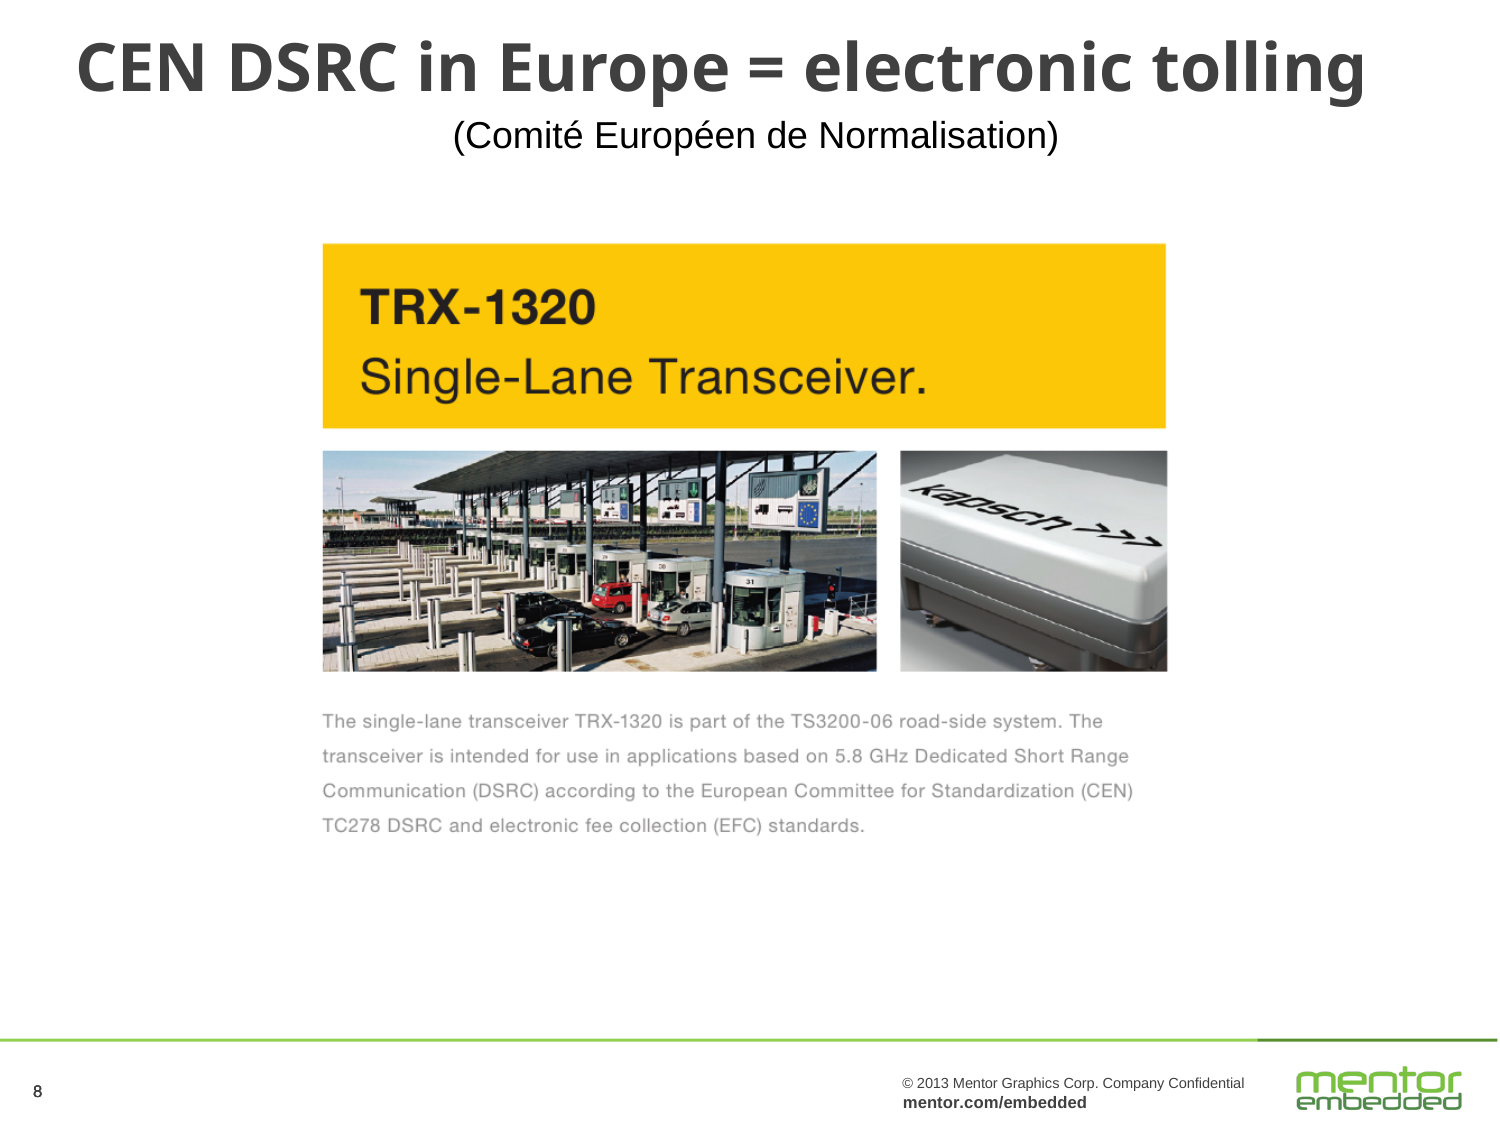

# CEN DSRC in Europe = electronic tolling
(Comité Européen de Normalisation)